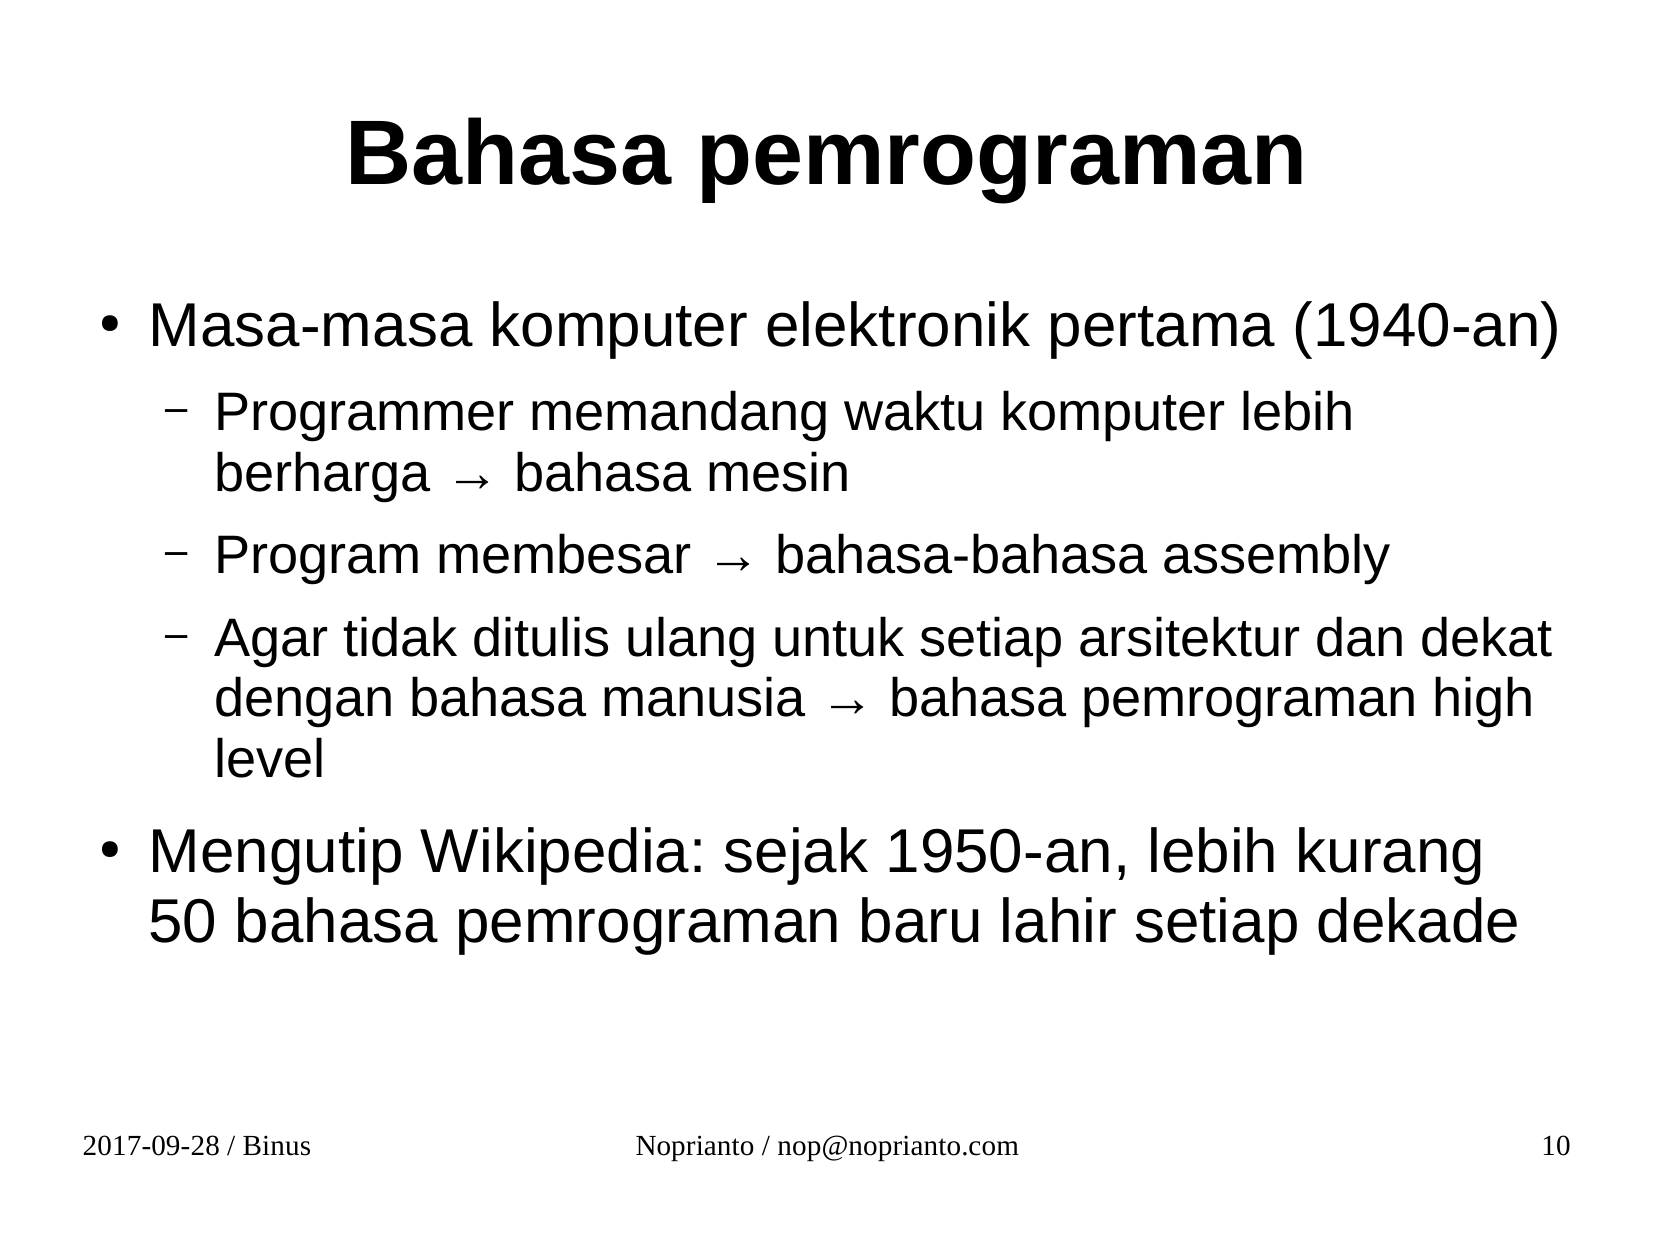

# Bahasa pemrograman
Masa-masa komputer elektronik pertama (1940-an)
Programmer memandang waktu komputer lebih berharga → bahasa mesin
Program membesar → bahasa-bahasa assembly
Agar tidak ditulis ulang untuk setiap arsitektur dan dekat dengan bahasa manusia → bahasa pemrograman high level
Mengutip Wikipedia: sejak 1950-an, lebih kurang 50 bahasa pemrograman baru lahir setiap dekade
2017-09-28 / Binus
Noprianto / nop@noprianto.com
10